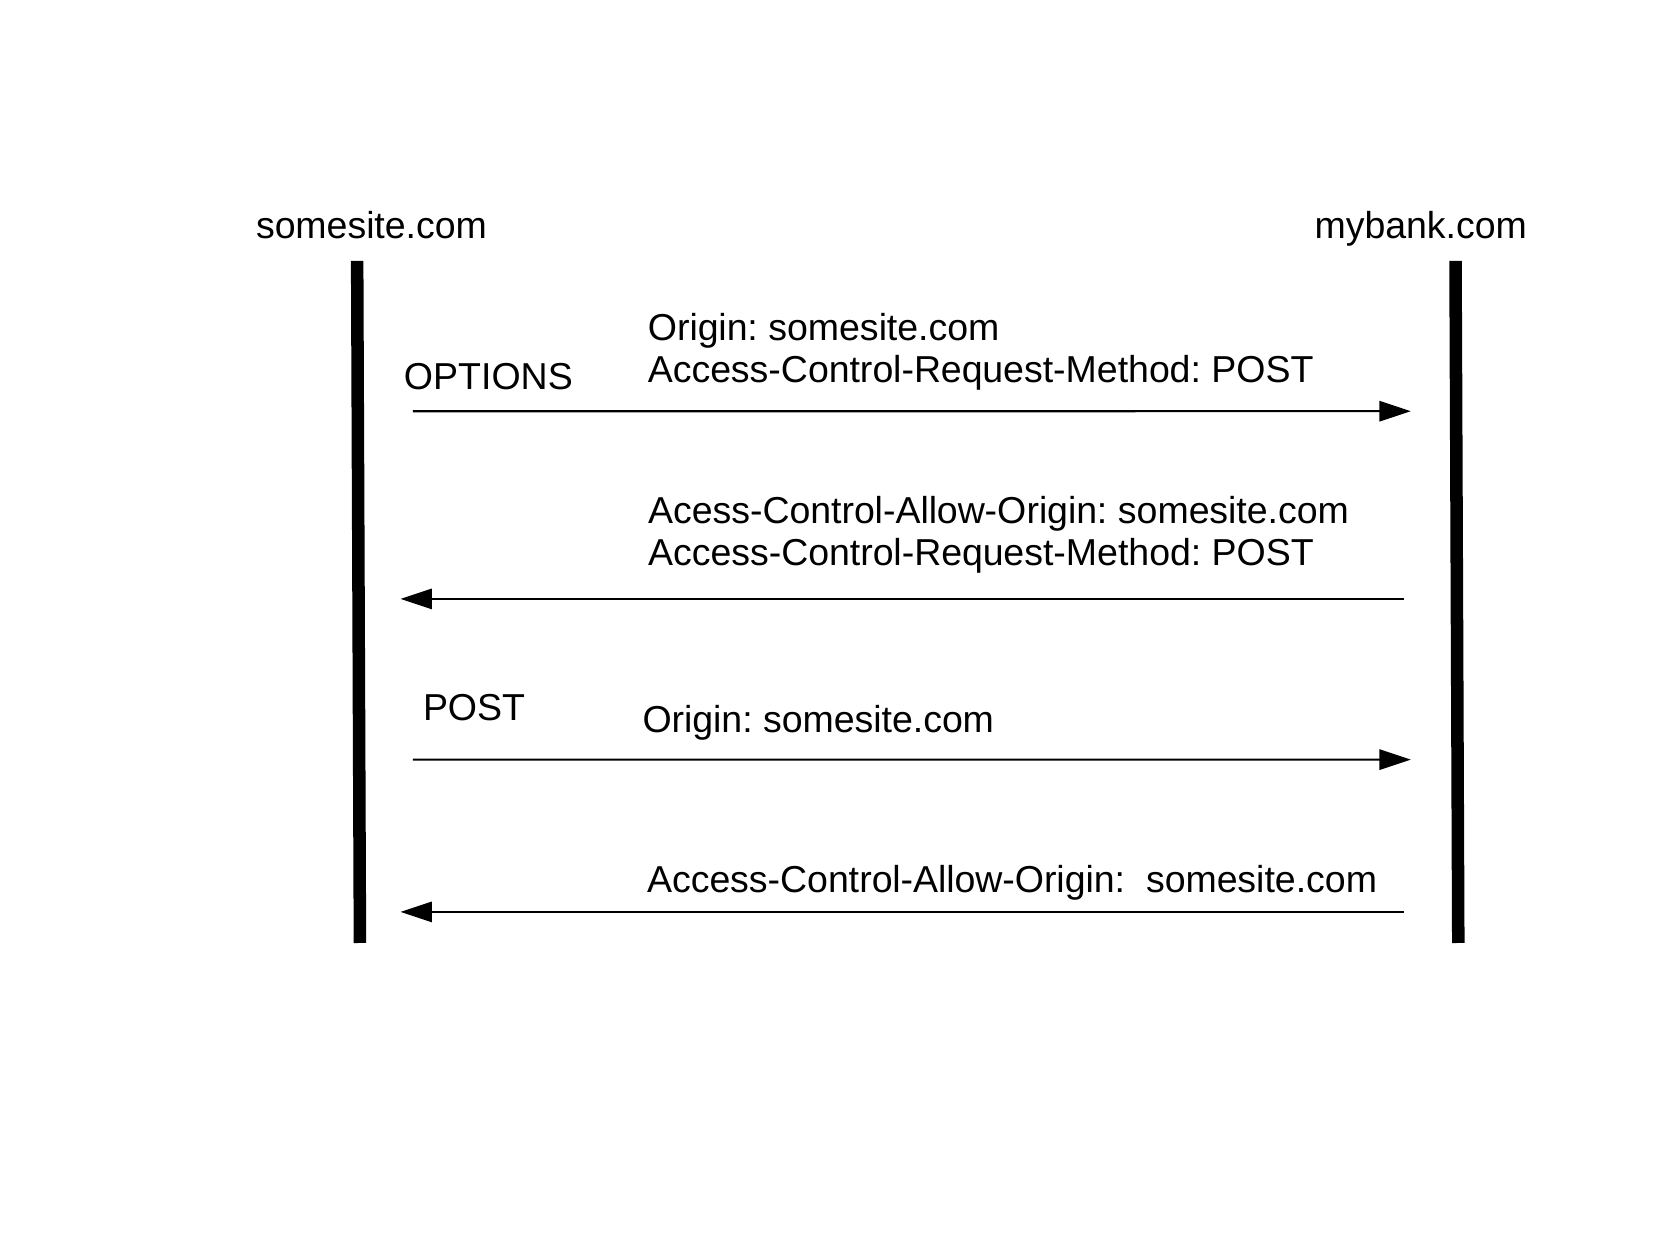

somesite.com
mybank.com
Origin: somesite.com
Access-Control-Request-Method: POST
OPTIONS
Acess-Control-Allow-Origin: somesite.com
Access-Control-Request-Method: POST
POST
Origin: somesite.com
 Access-Control-Allow-Origin: somesite.com